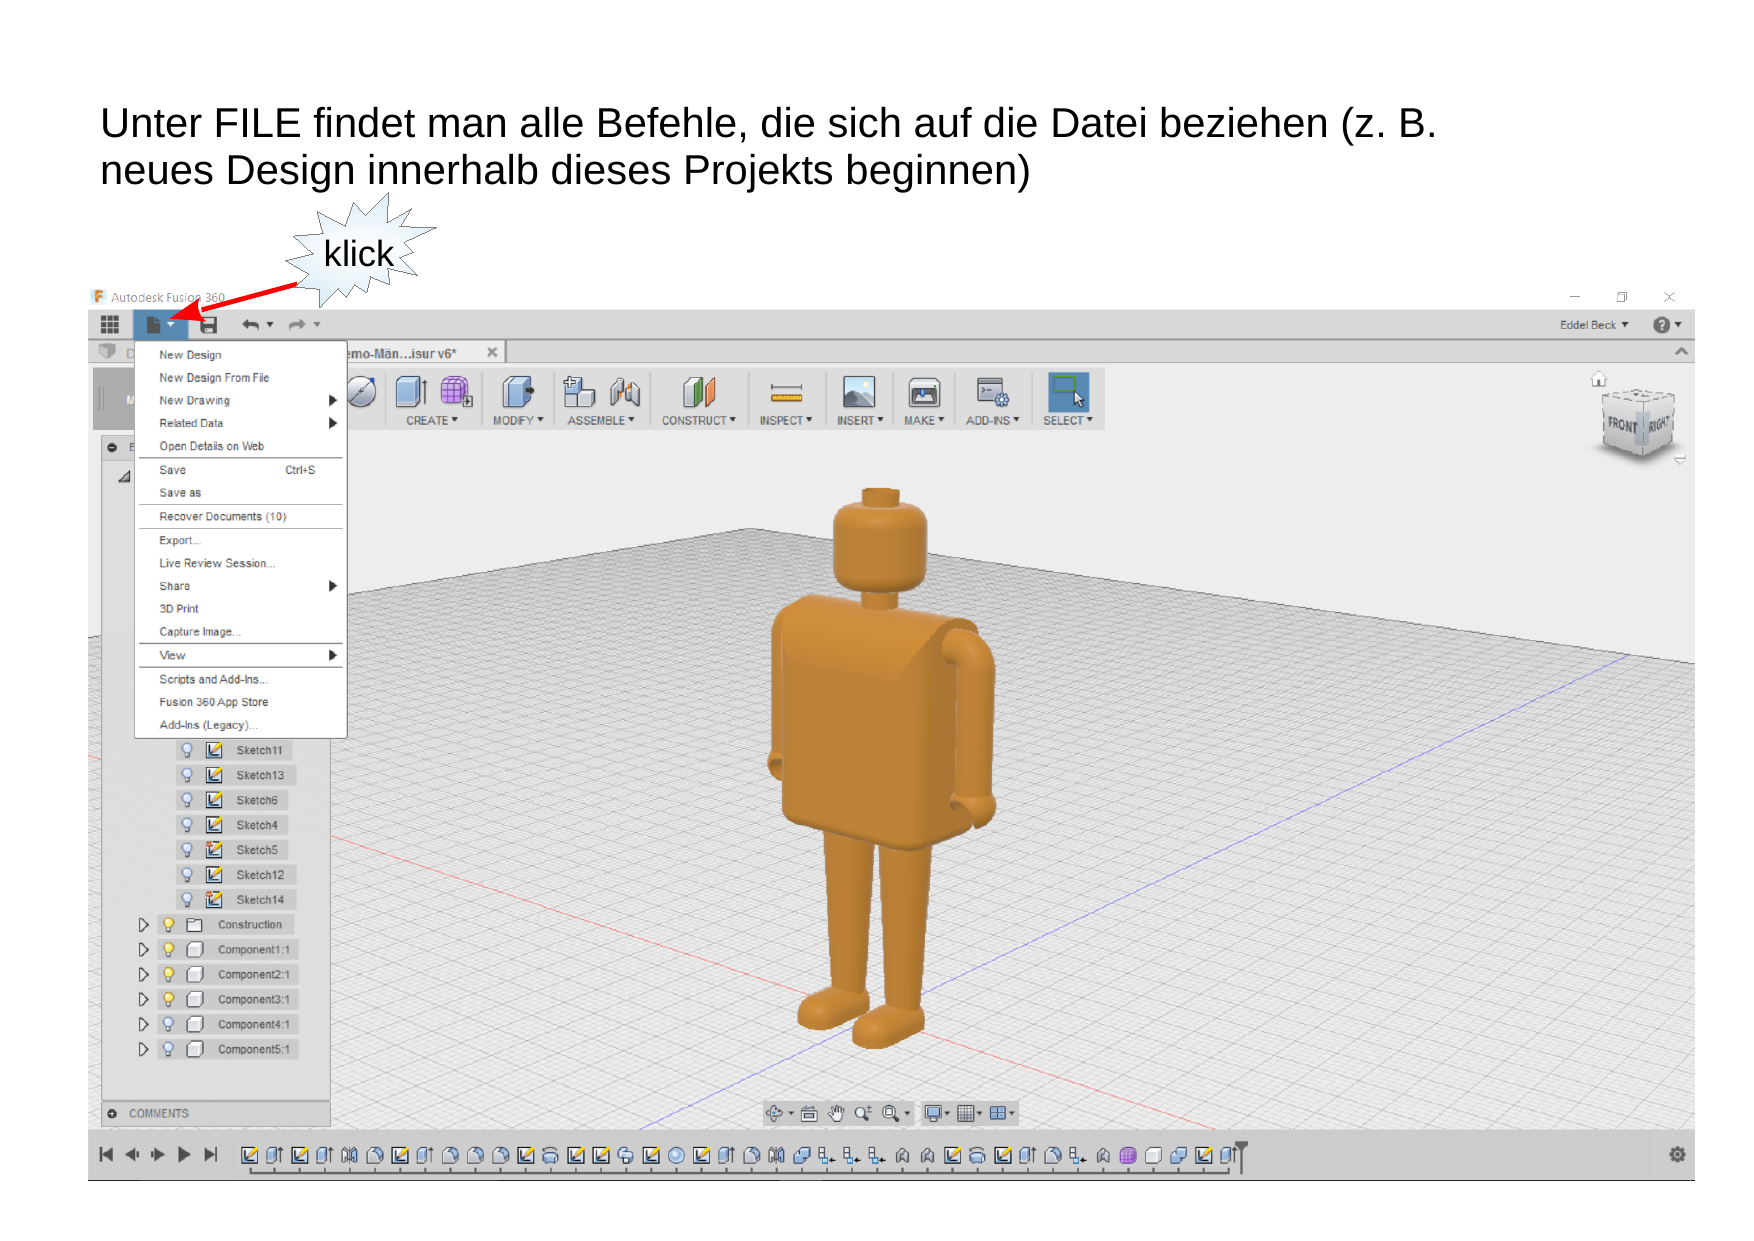

# Unter FILE findet man alle Befehle, die sich auf die Datei beziehen (z. B. neues Design innerhalb dieses Projekts beginnen)
klick